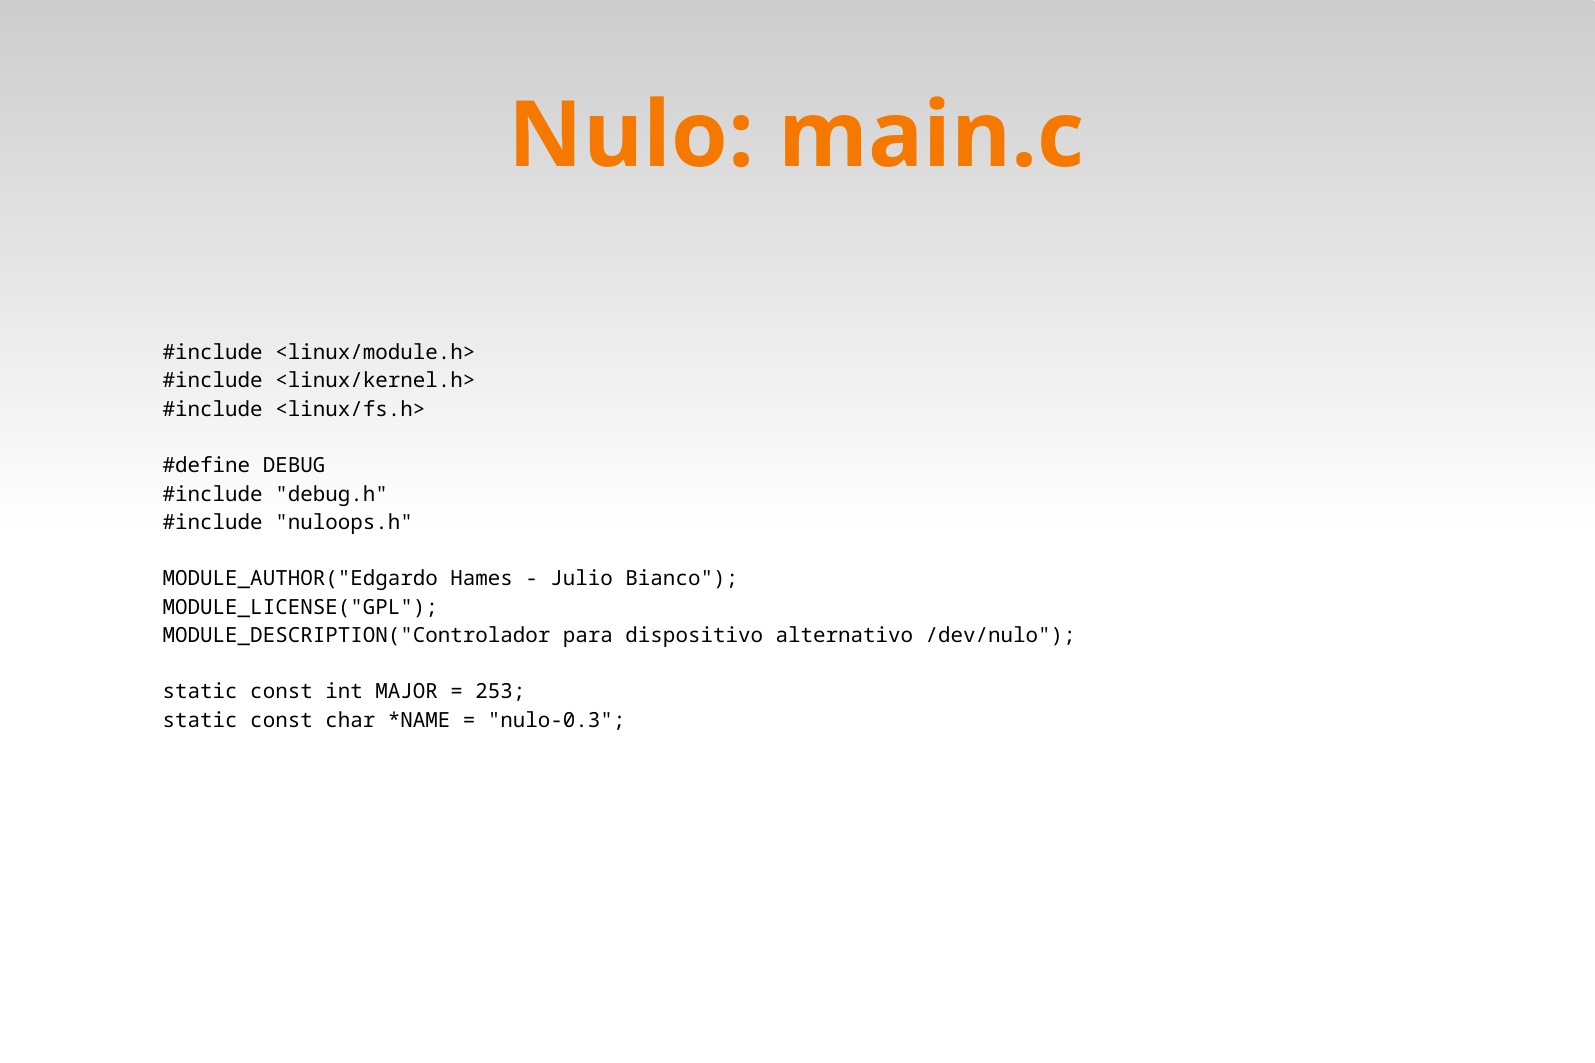

# Nulo: main.c
#include <linux/module.h>
#include <linux/kernel.h>
#include <linux/fs.h>
#define DEBUG
#include "debug.h"
#include "nuloops.h"
MODULE_AUTHOR("Edgardo Hames - Julio Bianco");
MODULE_LICENSE("GPL");
MODULE_DESCRIPTION("Controlador para dispositivo alternativo /dev/nulo");
static const int MAJOR = 253;
static const char *NAME = "nulo-0.3";